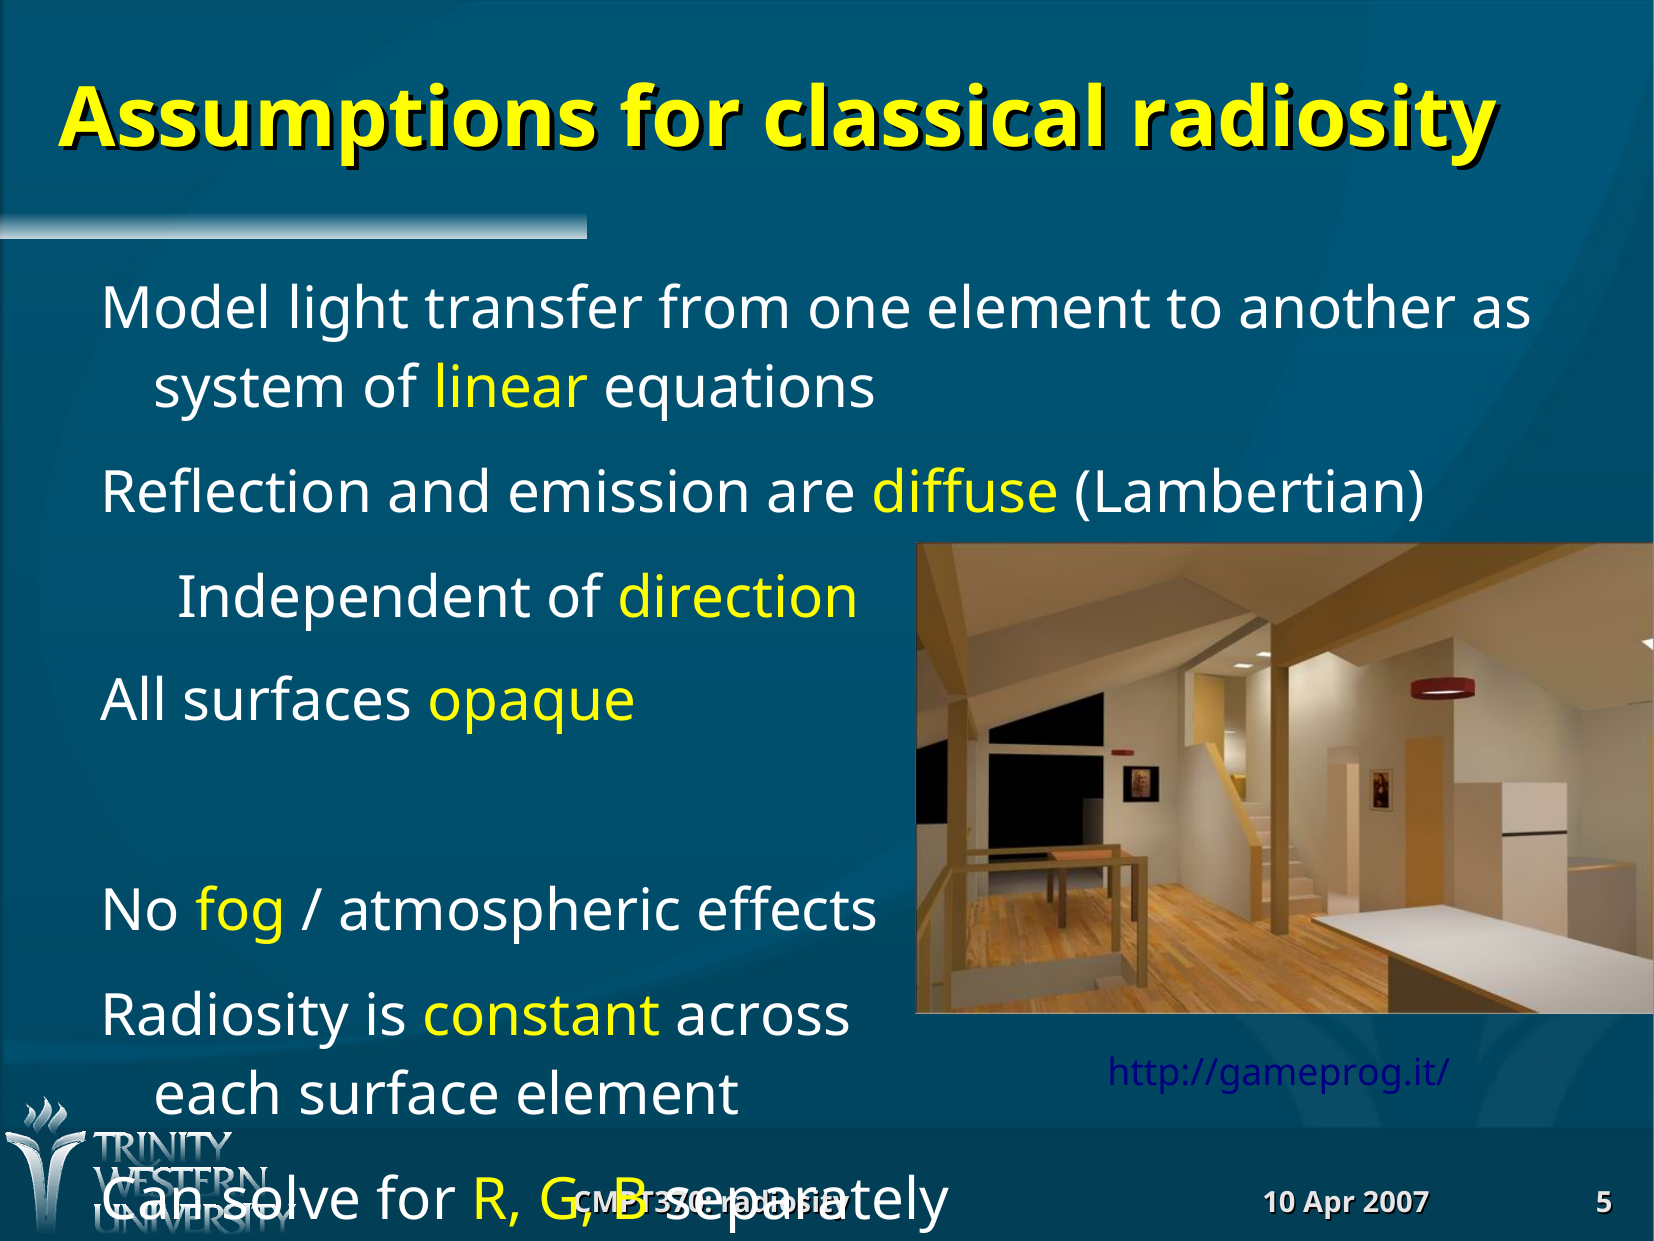

# Assumptions for classical radiosity
Model light transfer from one element to another as system of linear equations
Reflection and emission are diffuse (Lambertian)
Independent of direction
All surfaces opaque
No fog / atmospheric effects
Radiosity is constant across
each surface element
Can solve for R, G, B separately
http://gameprog.it/
CMPT370: radiosity
10 Apr 2007
5